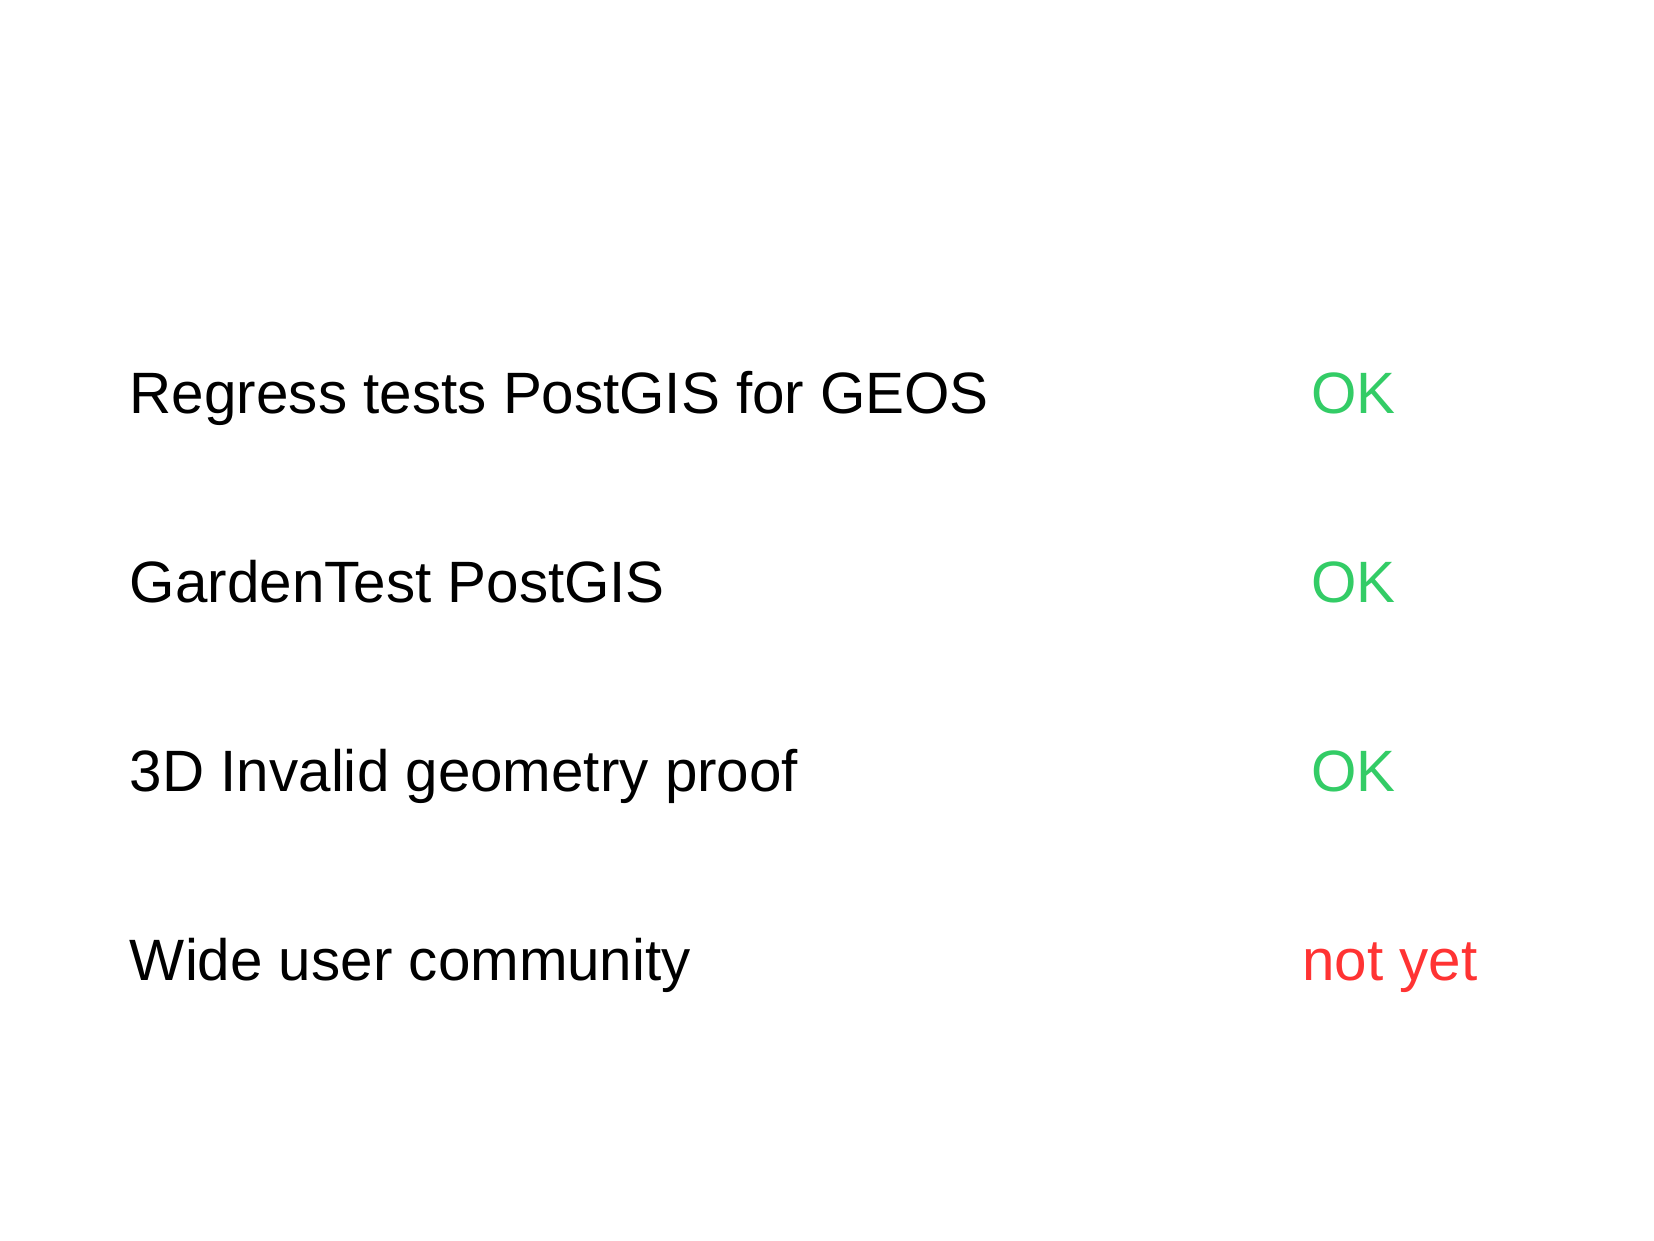

# Regress tests PostGIS for GEOS 			 	 	OK
GardenTest PostGIS									OK
3D Invalid geometry proof						 	OK
Wide user community				 	 	 	 	 not yet